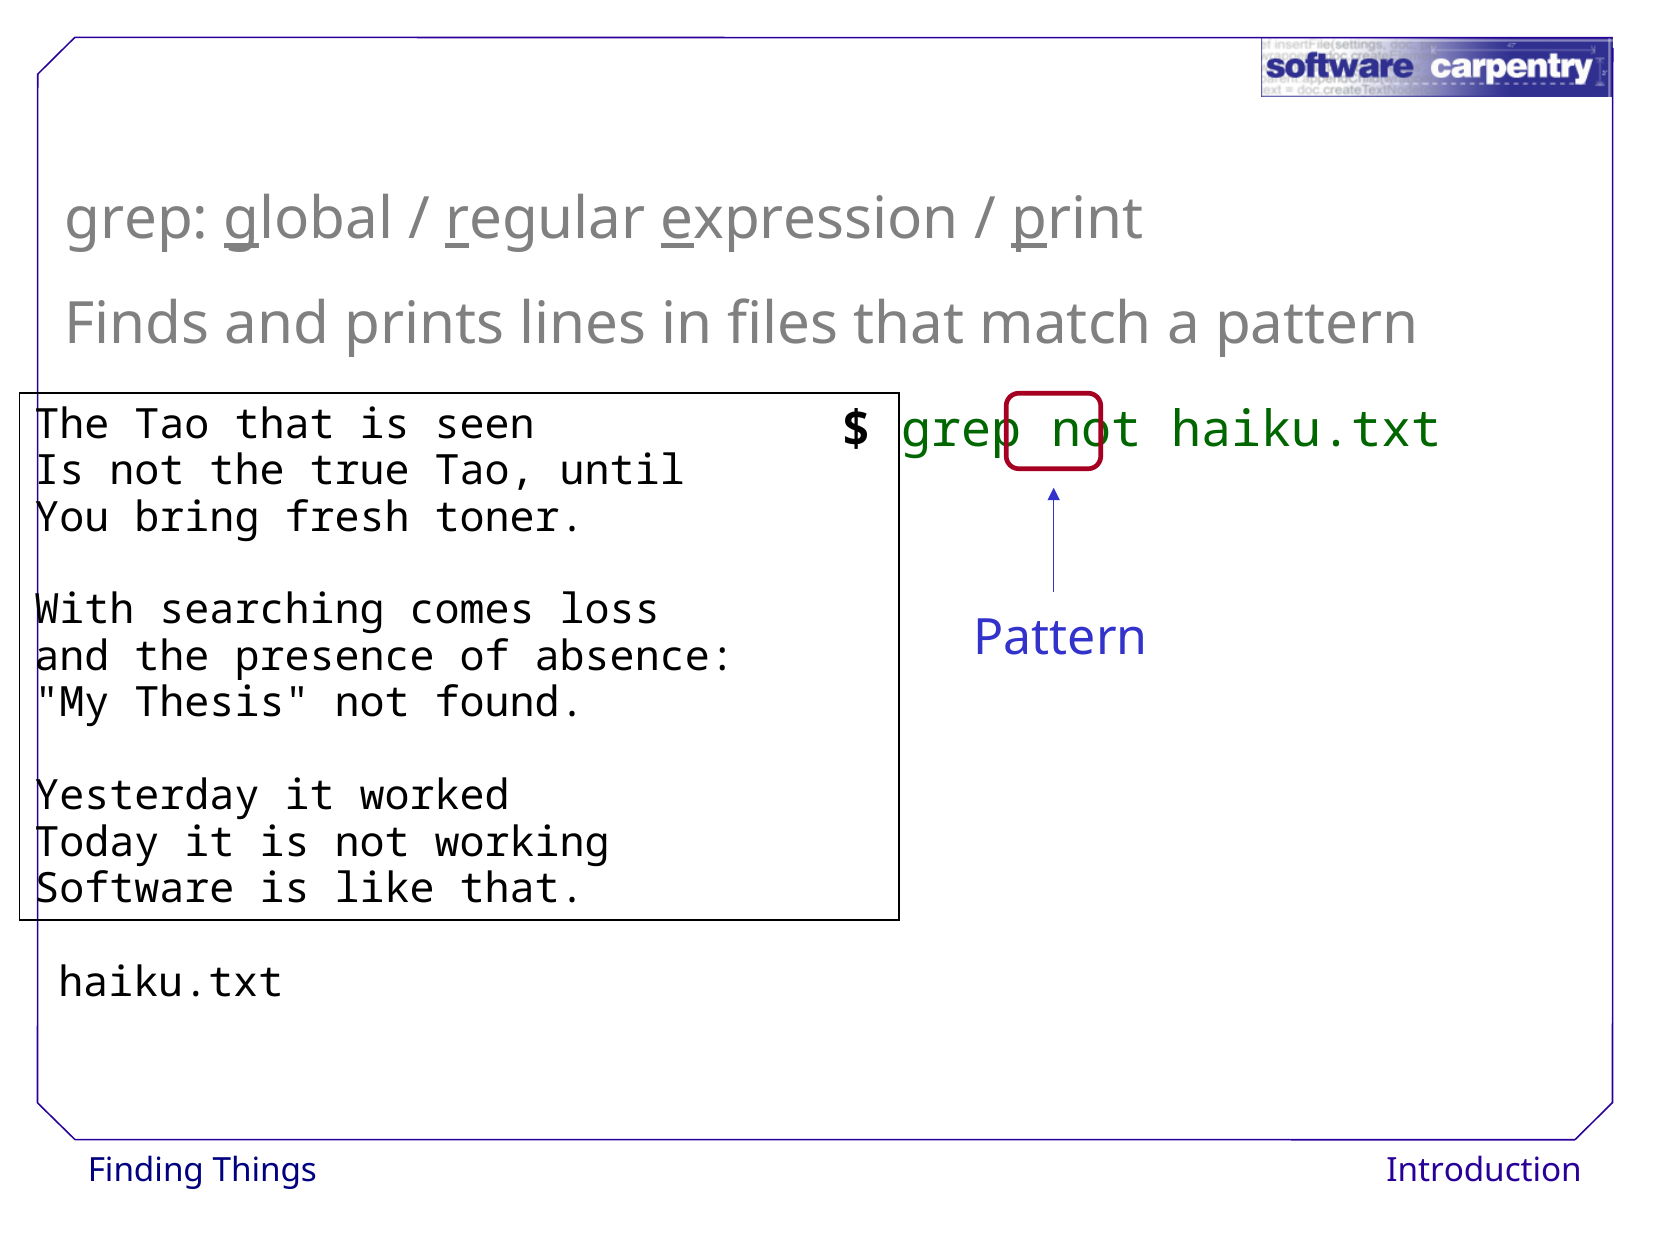

grep: global / regular expression / print
Finds and prints lines in files that match a pattern
$ grep not haiku.txt
The Tao that is seen
Is not the true Tao, until
You bring fresh toner.
With searching comes loss
and the presence of absence:
"My Thesis" not found.
Yesterday it worked
Today it is not working
Software is like that.
Pattern
haiku.txt